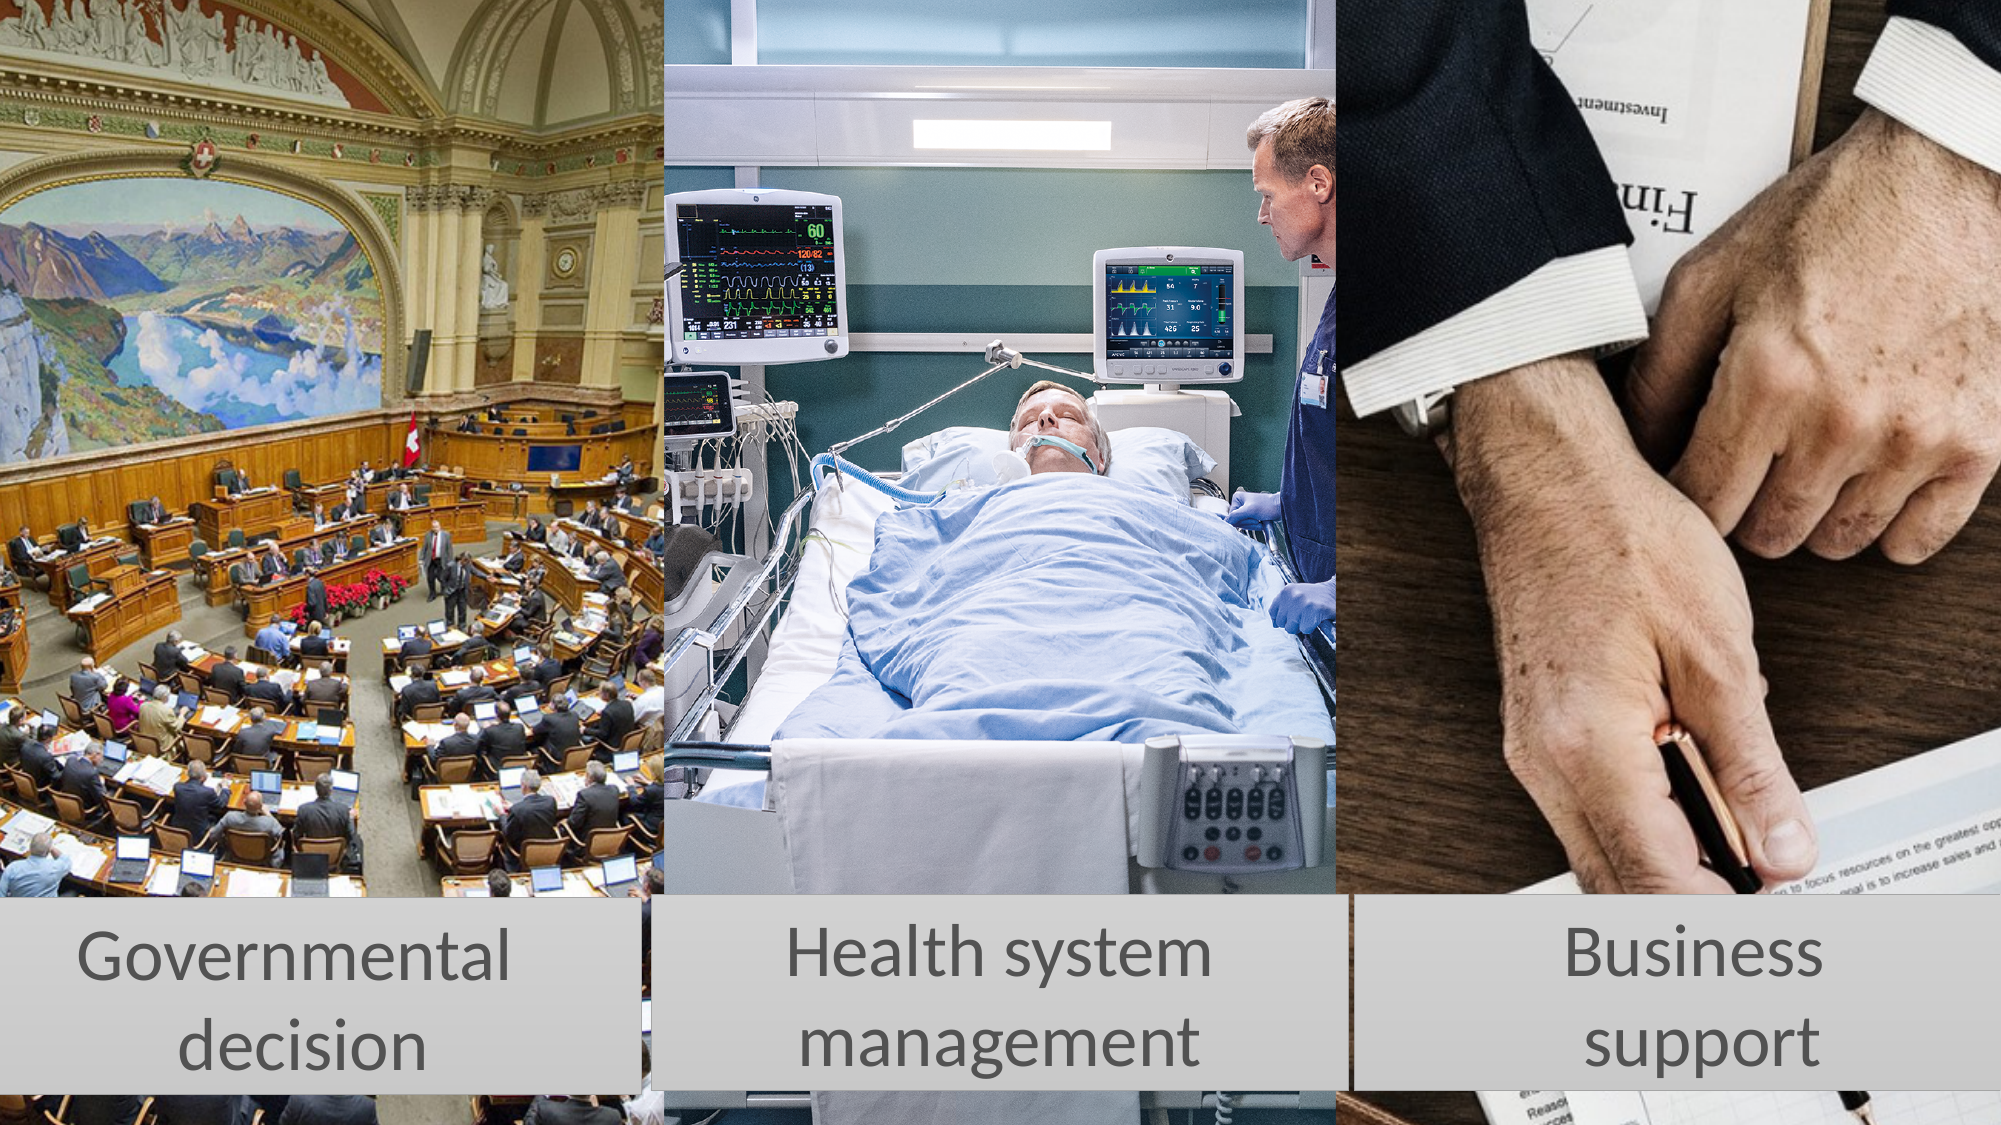

Health system management
Business
support
Governmental
decision